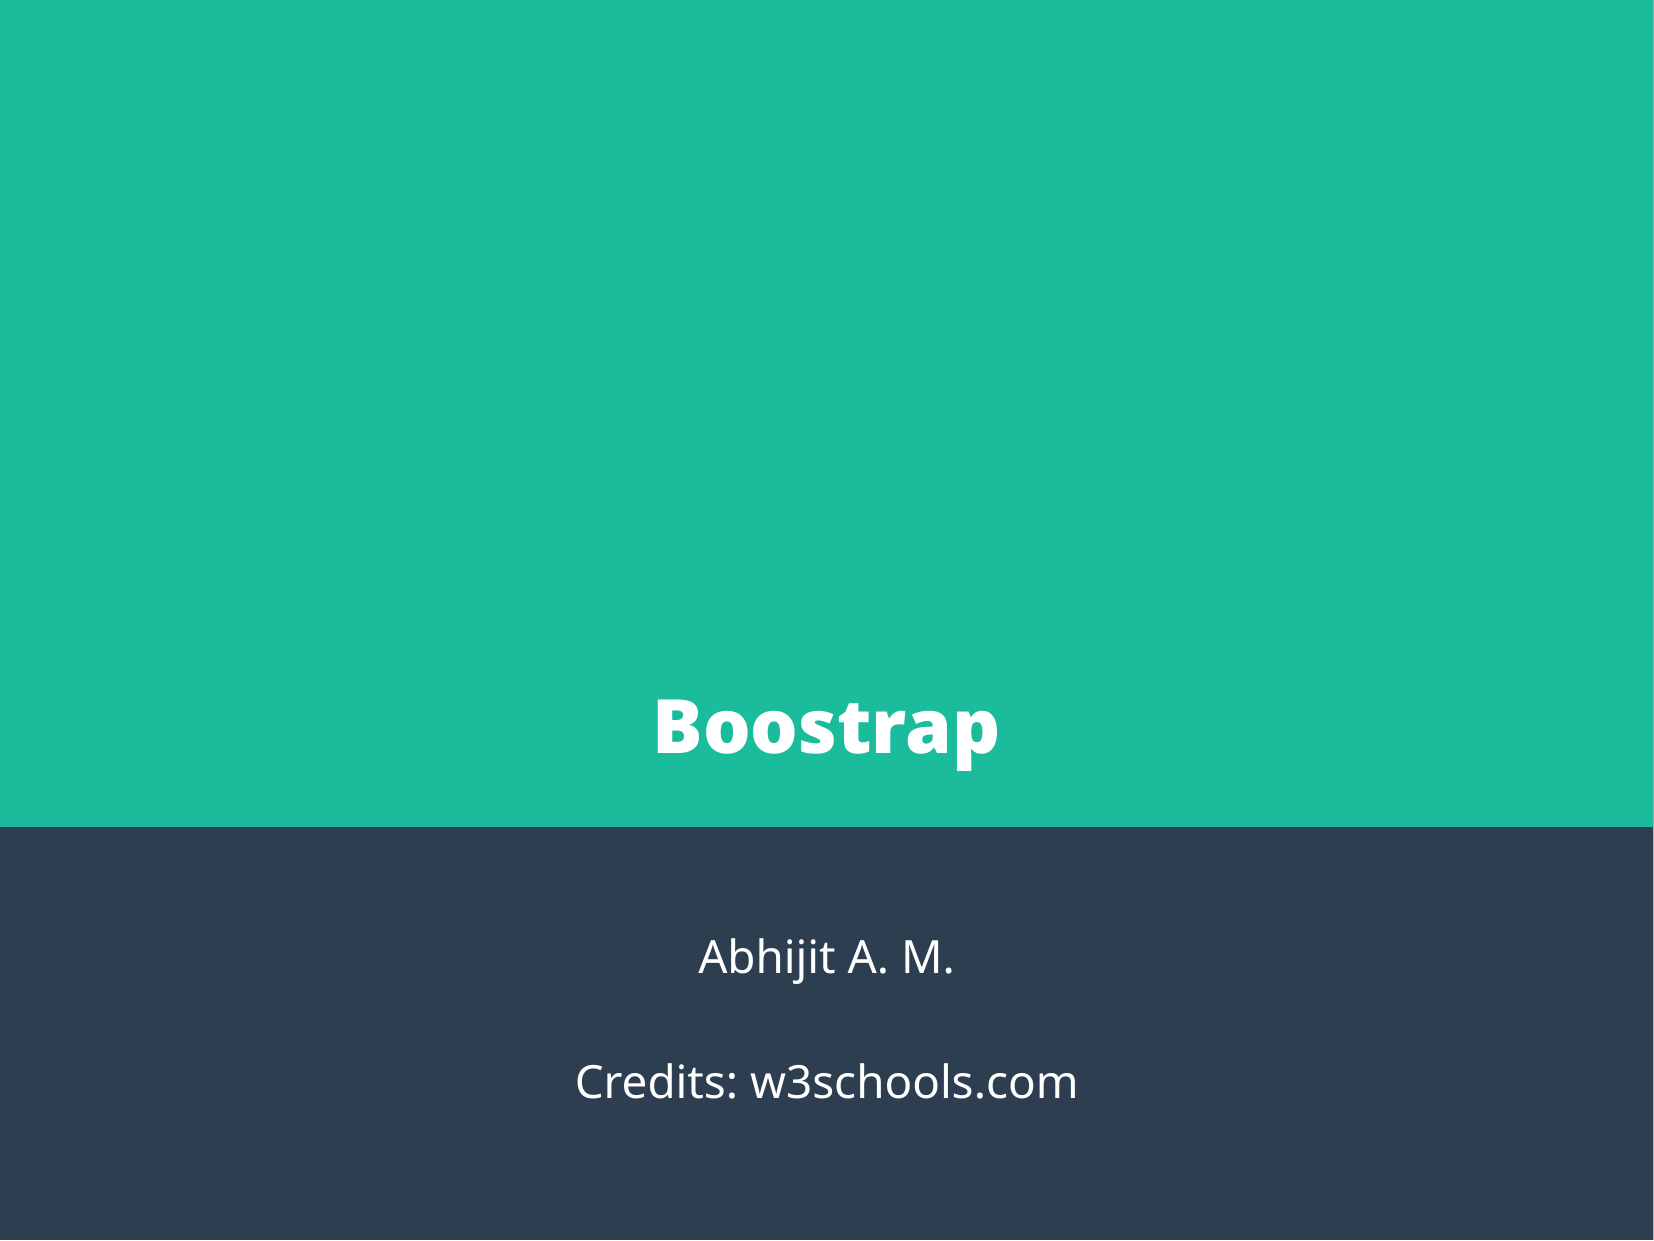

# Boostrap
Abhijit A. M.
Credits: w3schools.com